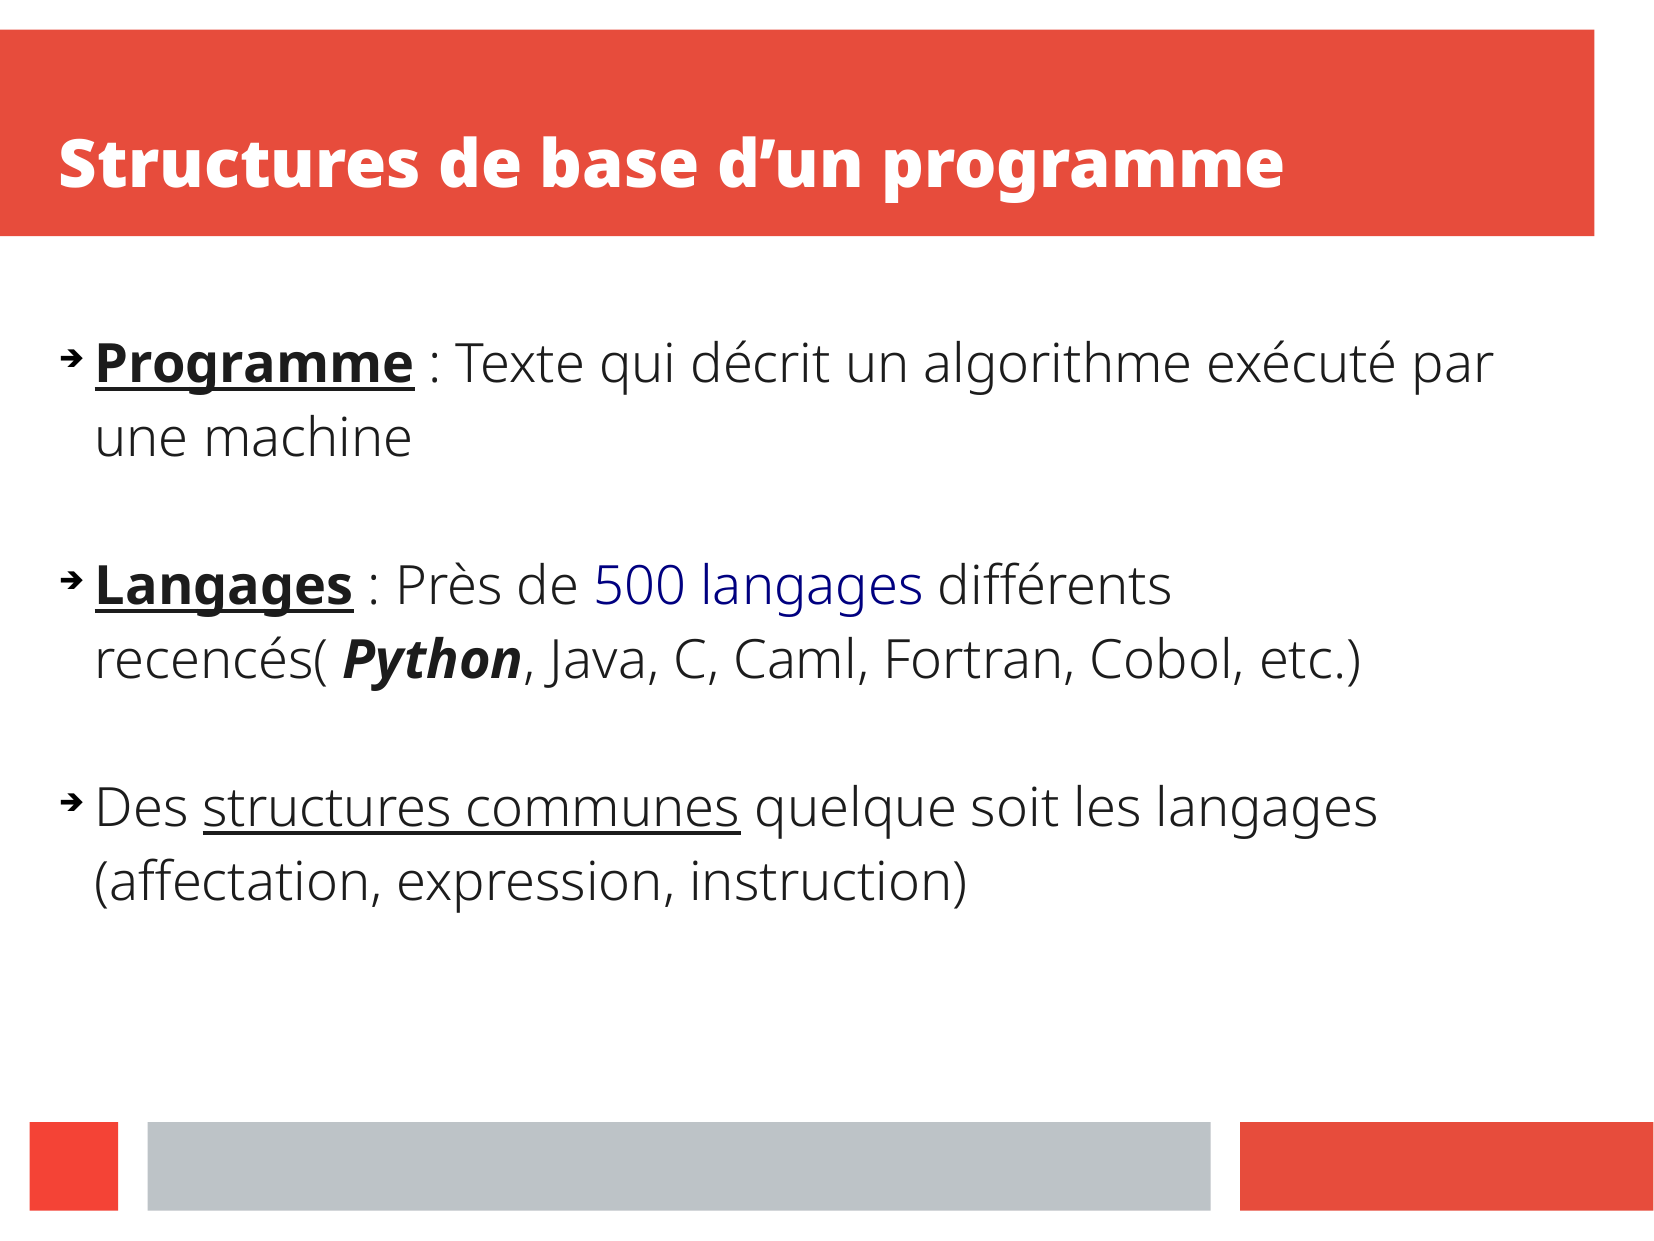

# Structures de base d’un programme
Programme : Texte qui décrit un algorithme exécuté par une machine
Langages : Près de 500 langages différents recencés( Python, Java, C, Caml, Fortran, Cobol, etc.)
Des structures communes quelque soit les langages (affectation, expression, instruction)